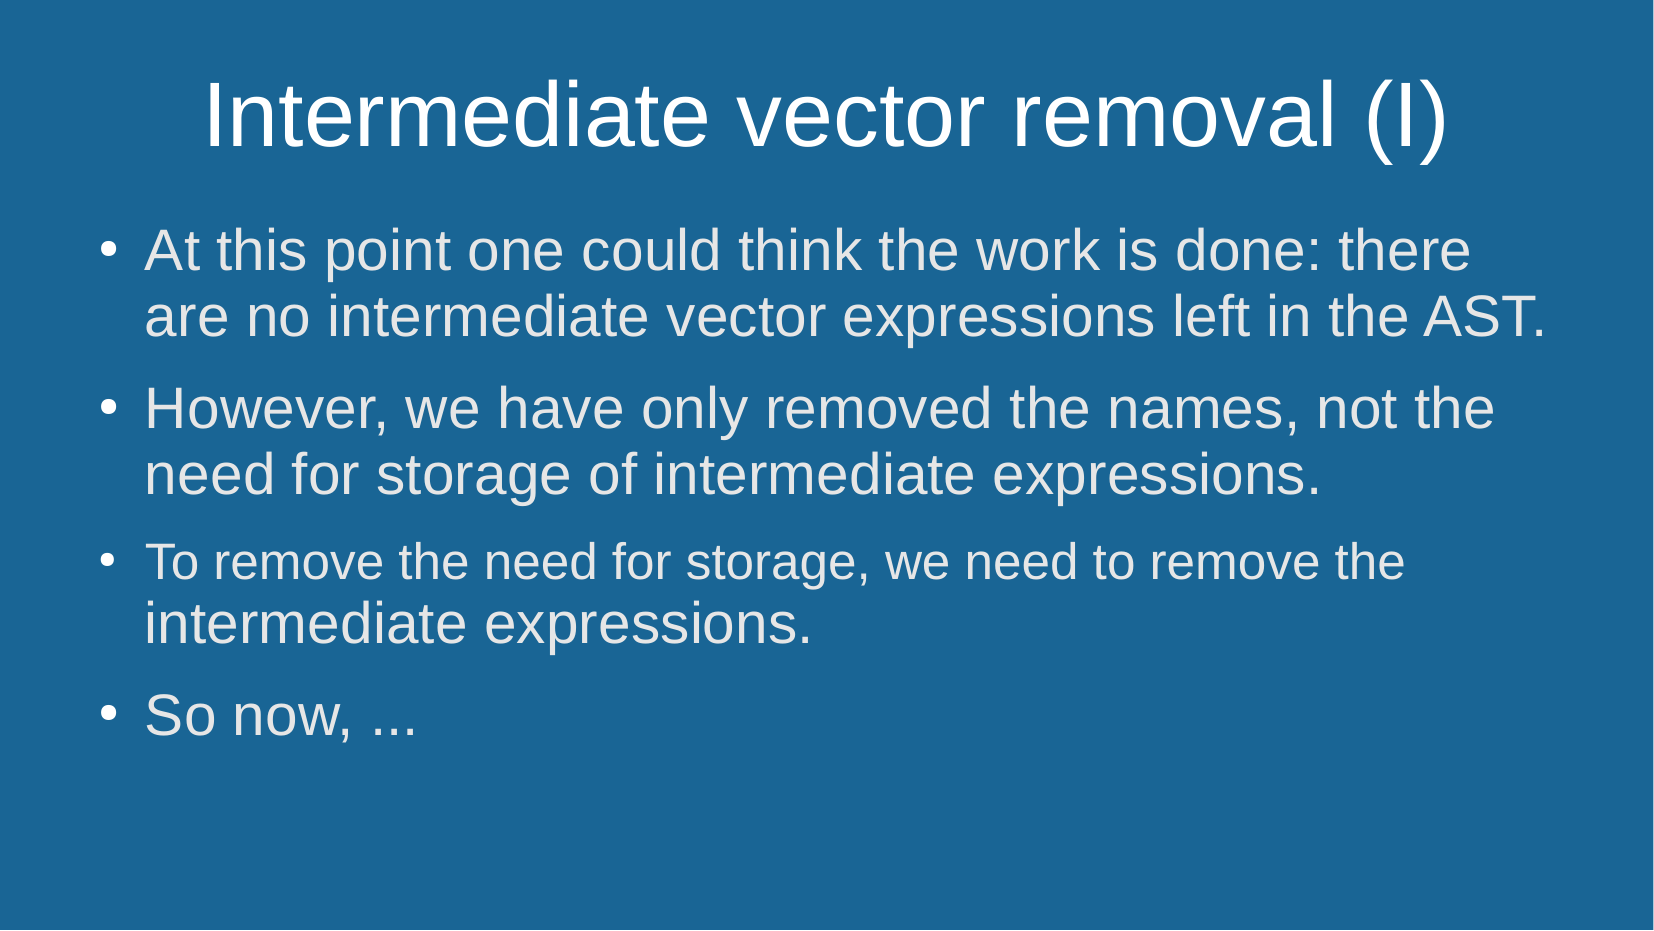

# Intermediate vector removal (I)
At this point one could think the work is done: there are no intermediate vector expressions left in the AST.
However, we have only removed the names, not the need for storage of intermediate expressions.
To remove the need for storage, we need to remove the intermediate expressions.
So now, ...